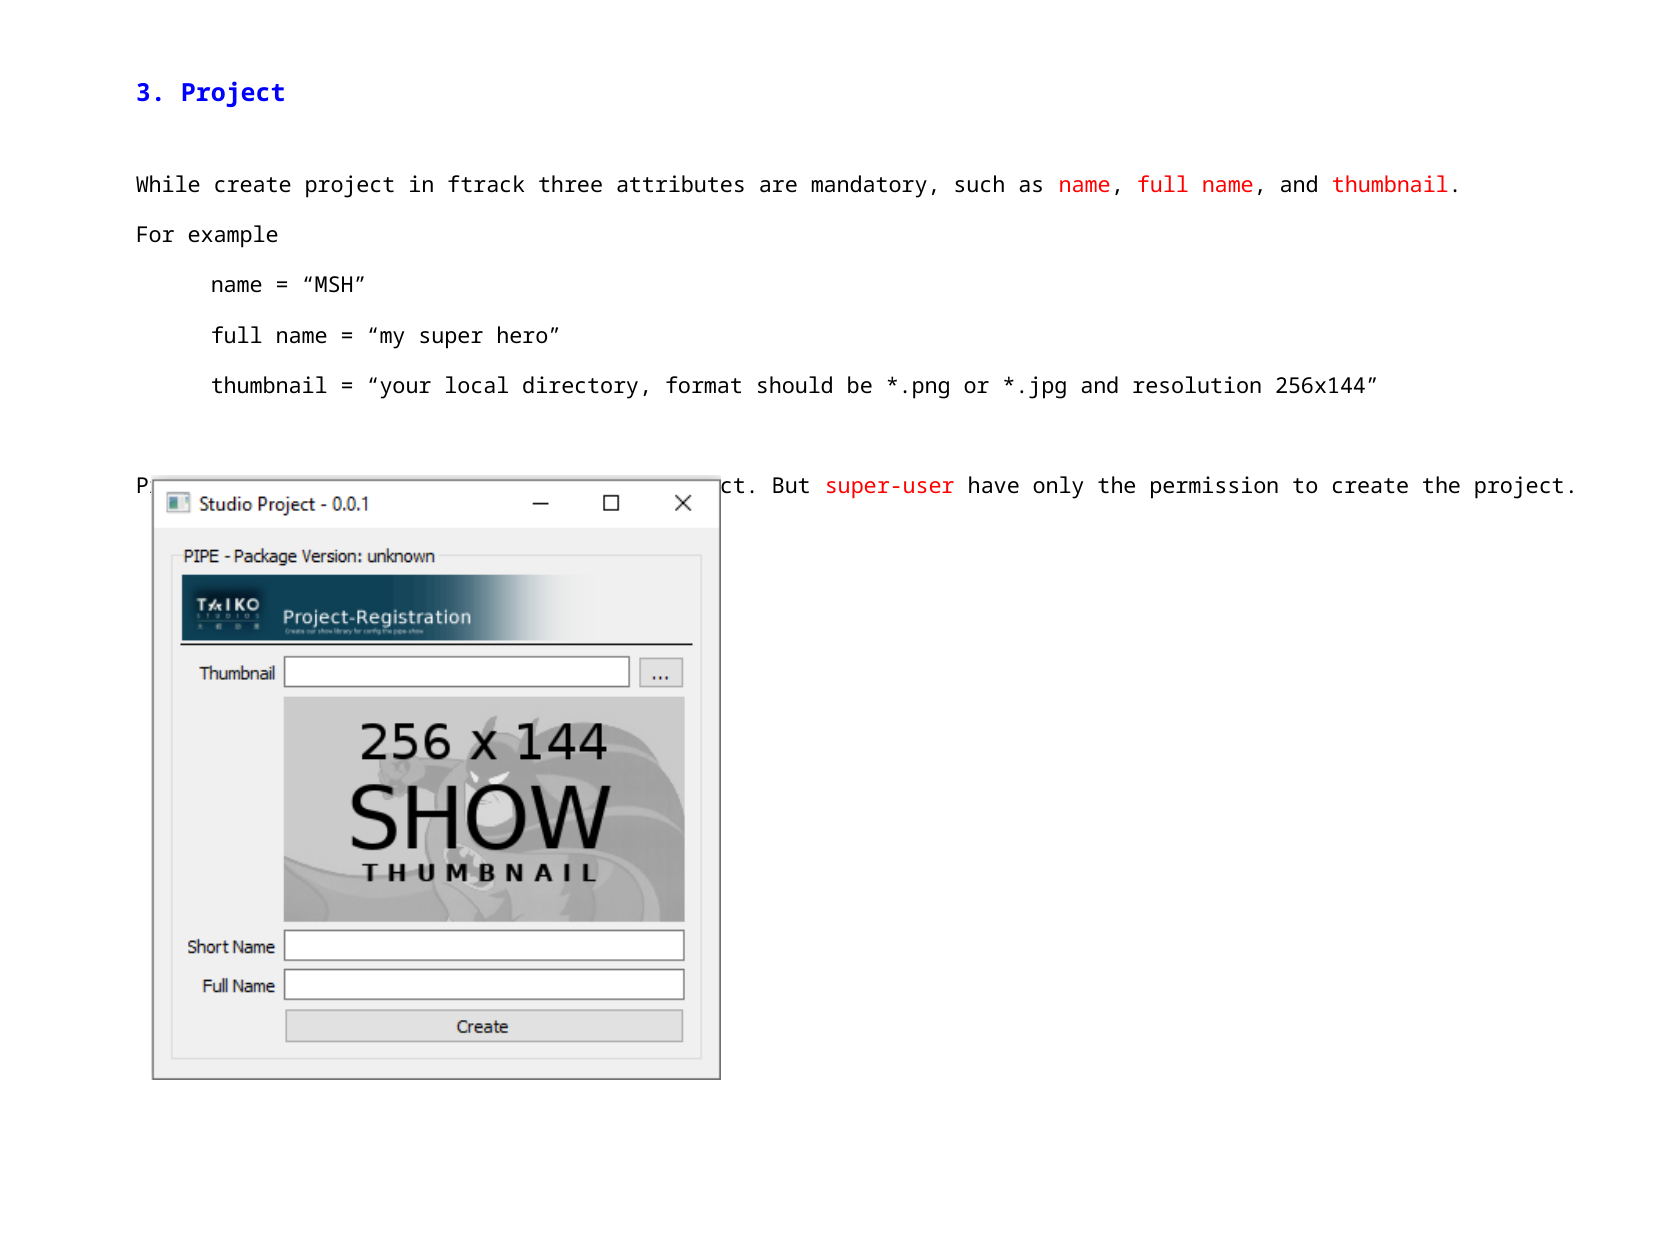

3. Project
While create project in ftrack three attributes are mandatory, such as name, full name, and thumbnail.
For example
	name = “MSH”
	full name = “my super hero”
	thumbnail = “your local directory, format should be *.png or *.jpg and resolution 256x144”
Pipeline tool will help to generate the project. But super-user have only the permission to create the project.